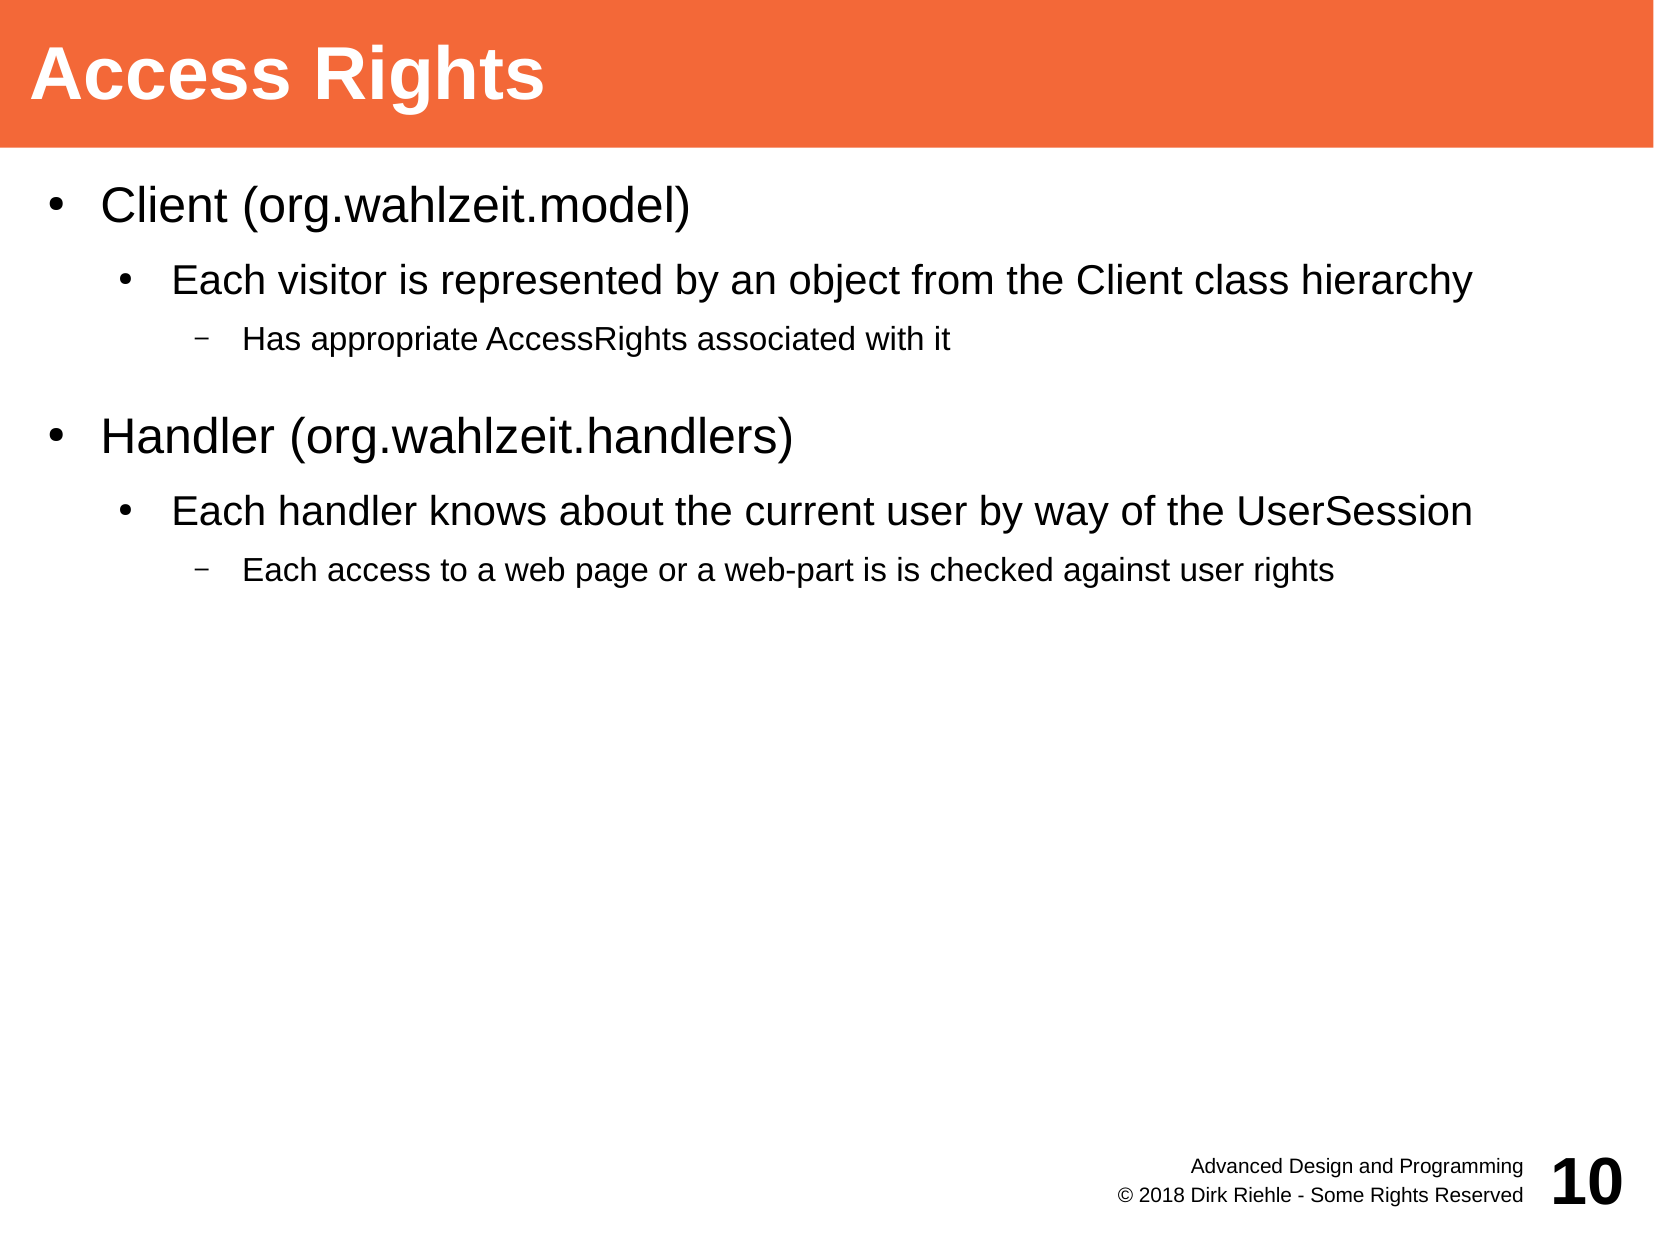

# Access Rights
Client (org.wahlzeit.model)
Each visitor is represented by an object from the Client class hierarchy
Has appropriate AccessRights associated with it
Handler (org.wahlzeit.handlers)
Each handler knows about the current user by way of the UserSession
Each access to a web page or a web-part is is checked against user rights
Advanced Design and Programming
10
© 2018 Dirk Riehle - Some Rights Reserved